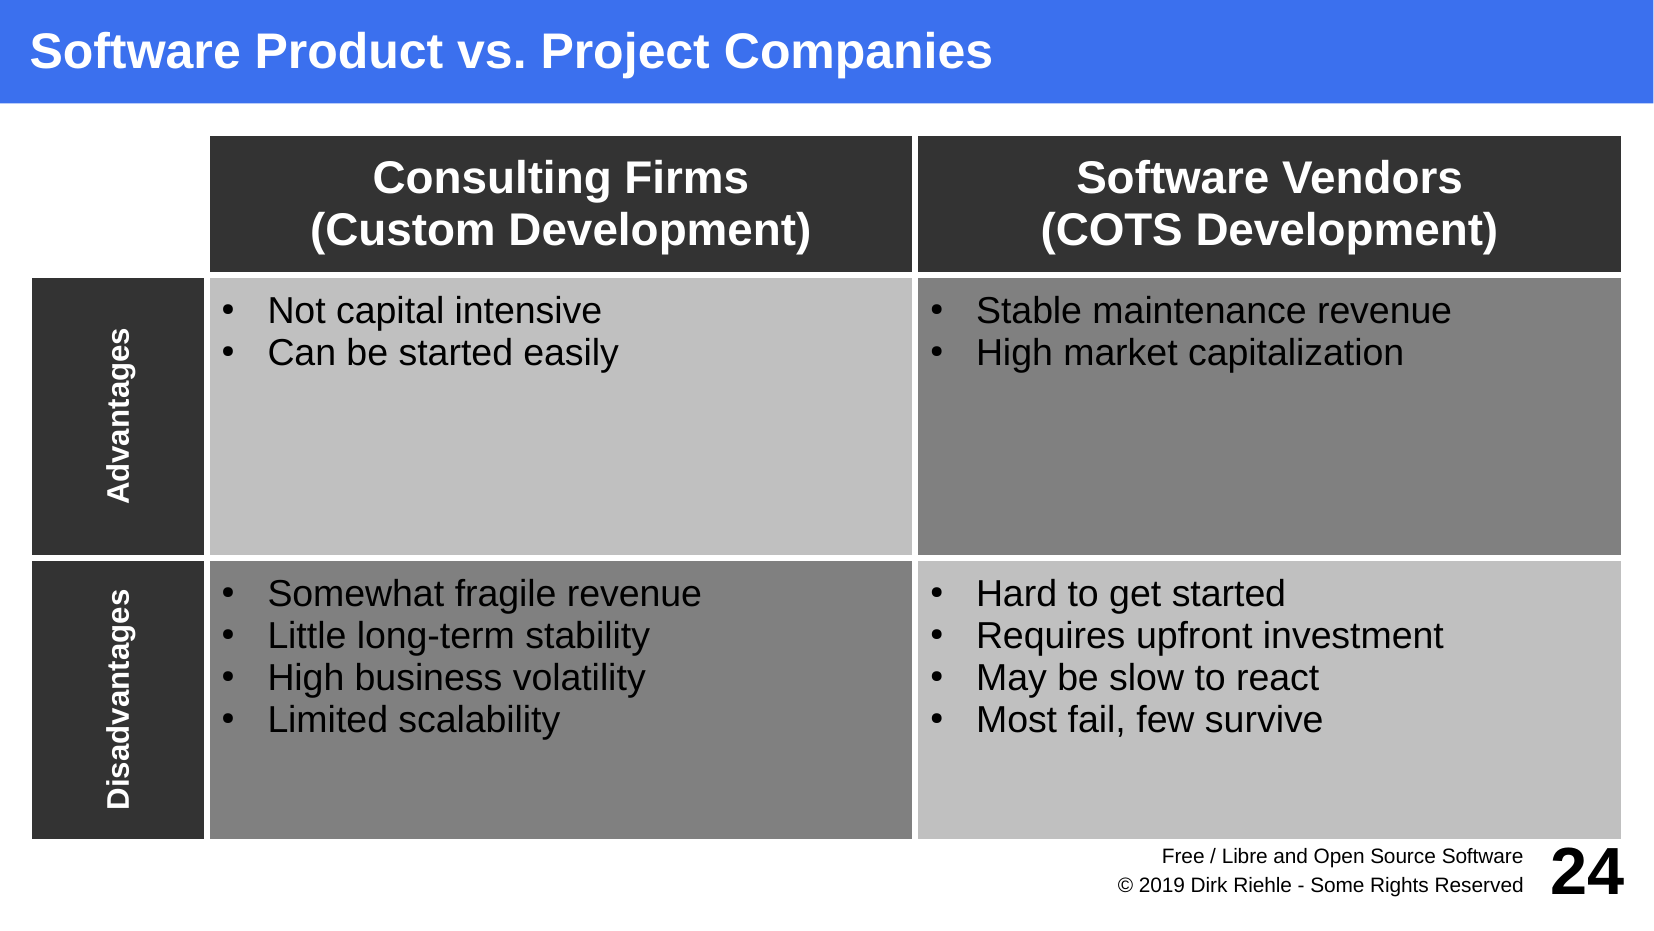

# Software Product vs. Project Companies
Consulting Firms
(Custom Development)
Software Vendors
(COTS Development)
 Not capital intensive
 Can be started easily
 Stable maintenance revenue
 High market capitalization
Advantages
 Somewhat fragile revenue
 Little long-term stability
 High business volatility
 Limited scalability
 Hard to get started
 Requires upfront investment
 May be slow to react
 Most fail, few survive
Disadvantages
Free / Libre and Open Source Software
24
© 2019 Dirk Riehle - Some Rights Reserved